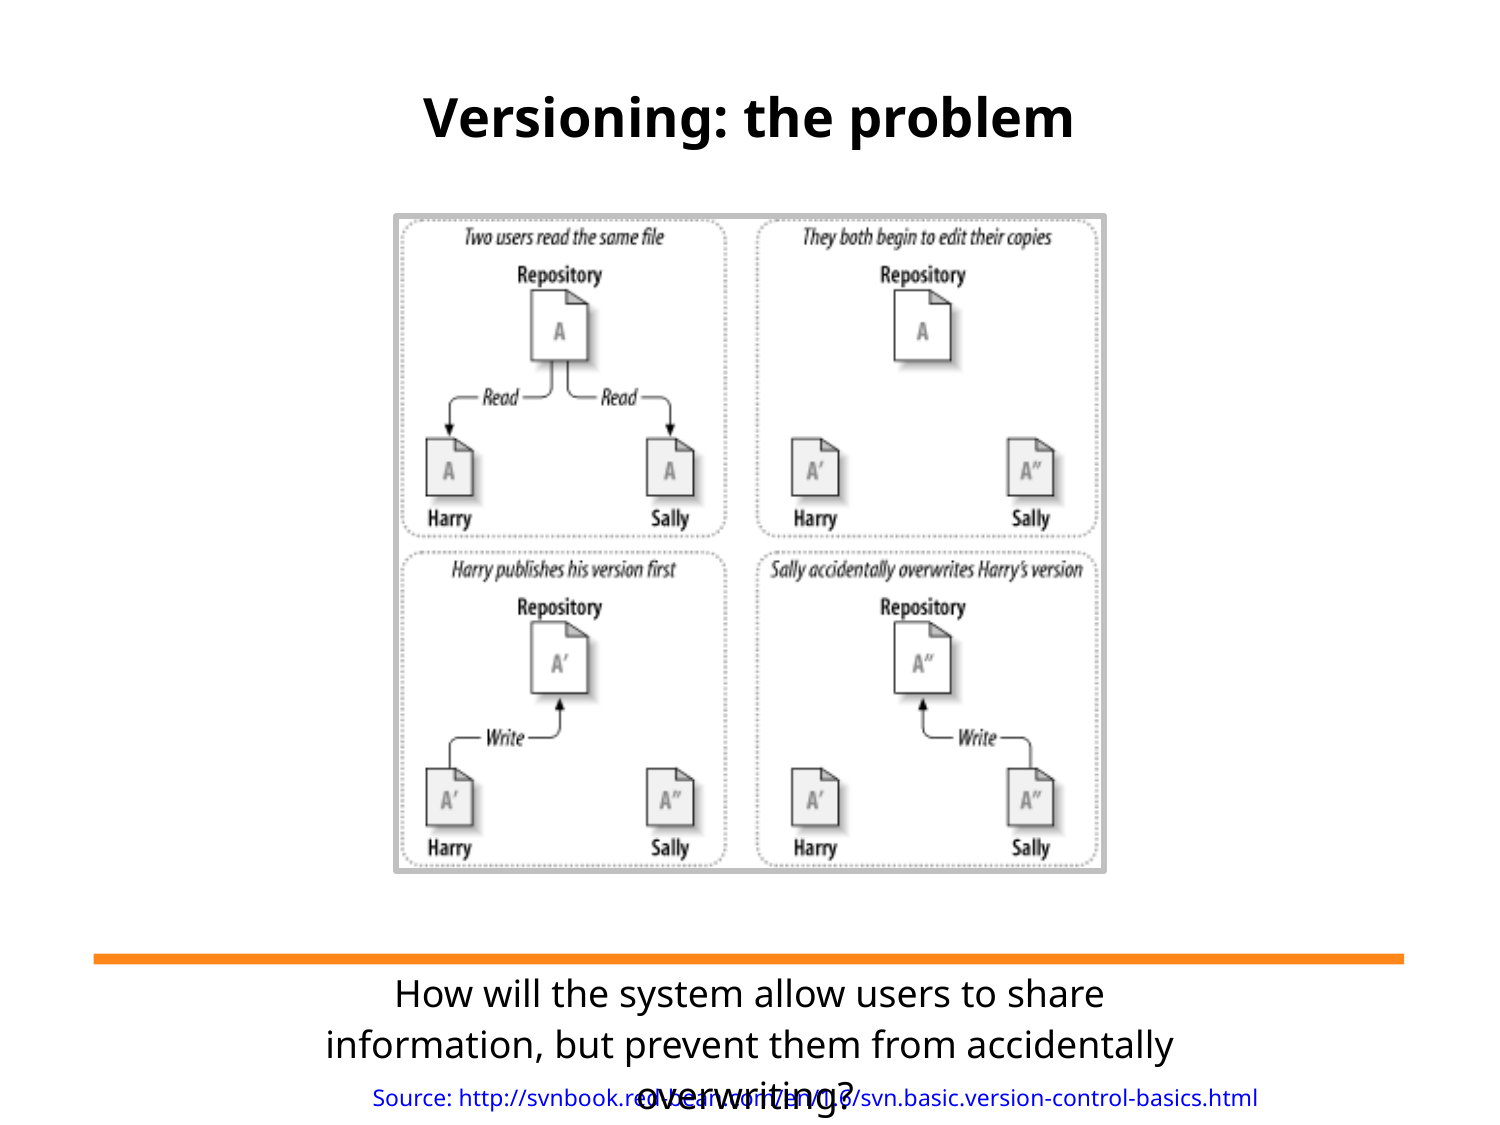

# Versioning: the problem
How will the system allow users to share information, but prevent them from accidentally overwriting?
Source: http://svnbook.red-bean.com/en/1.6/svn.basic.version-control-basics.html